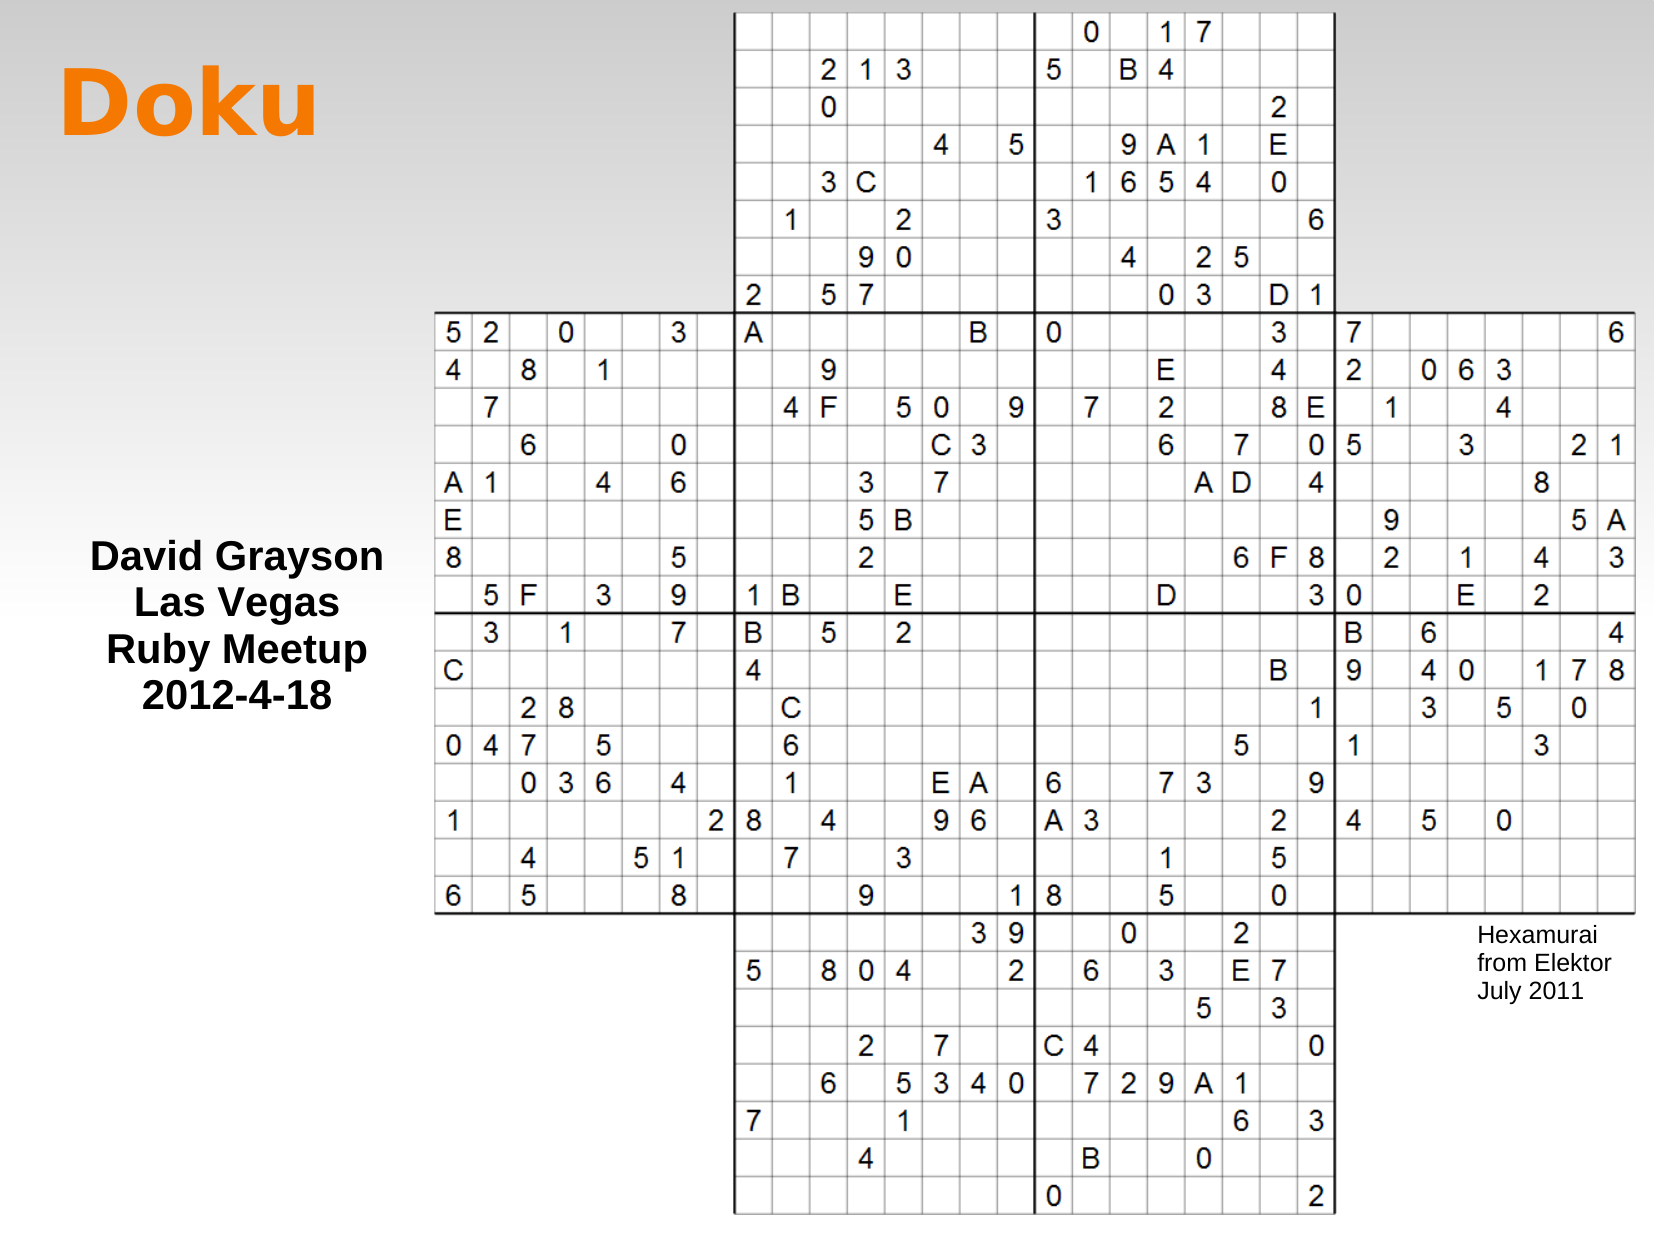

# Doku
David Grayson
Las Vegas
Ruby Meetup
2012-4-18
Hexamurai
from Elektor
July 2011